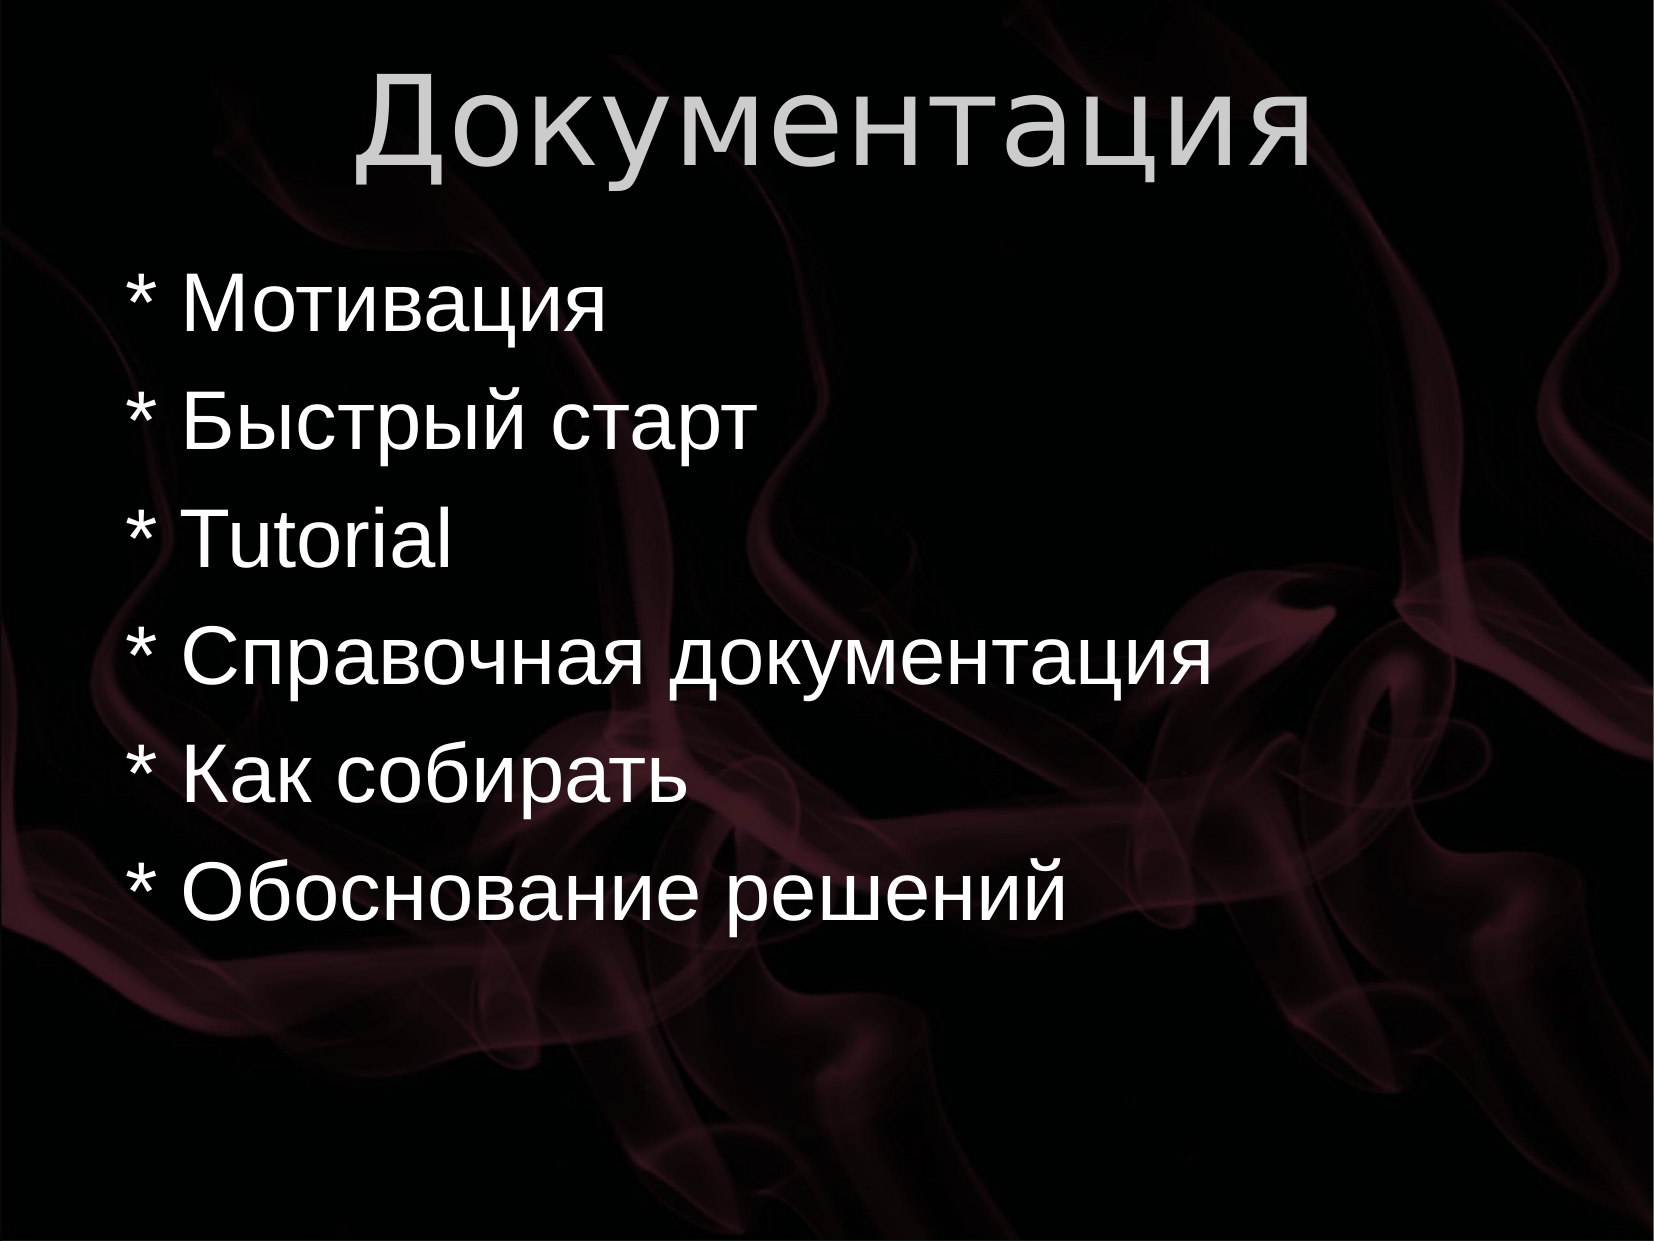

# Документация
* Мотивация
* Быстрый старт
* Tutorial
* Справочная документация
* Как собирать
* Обоснование решений